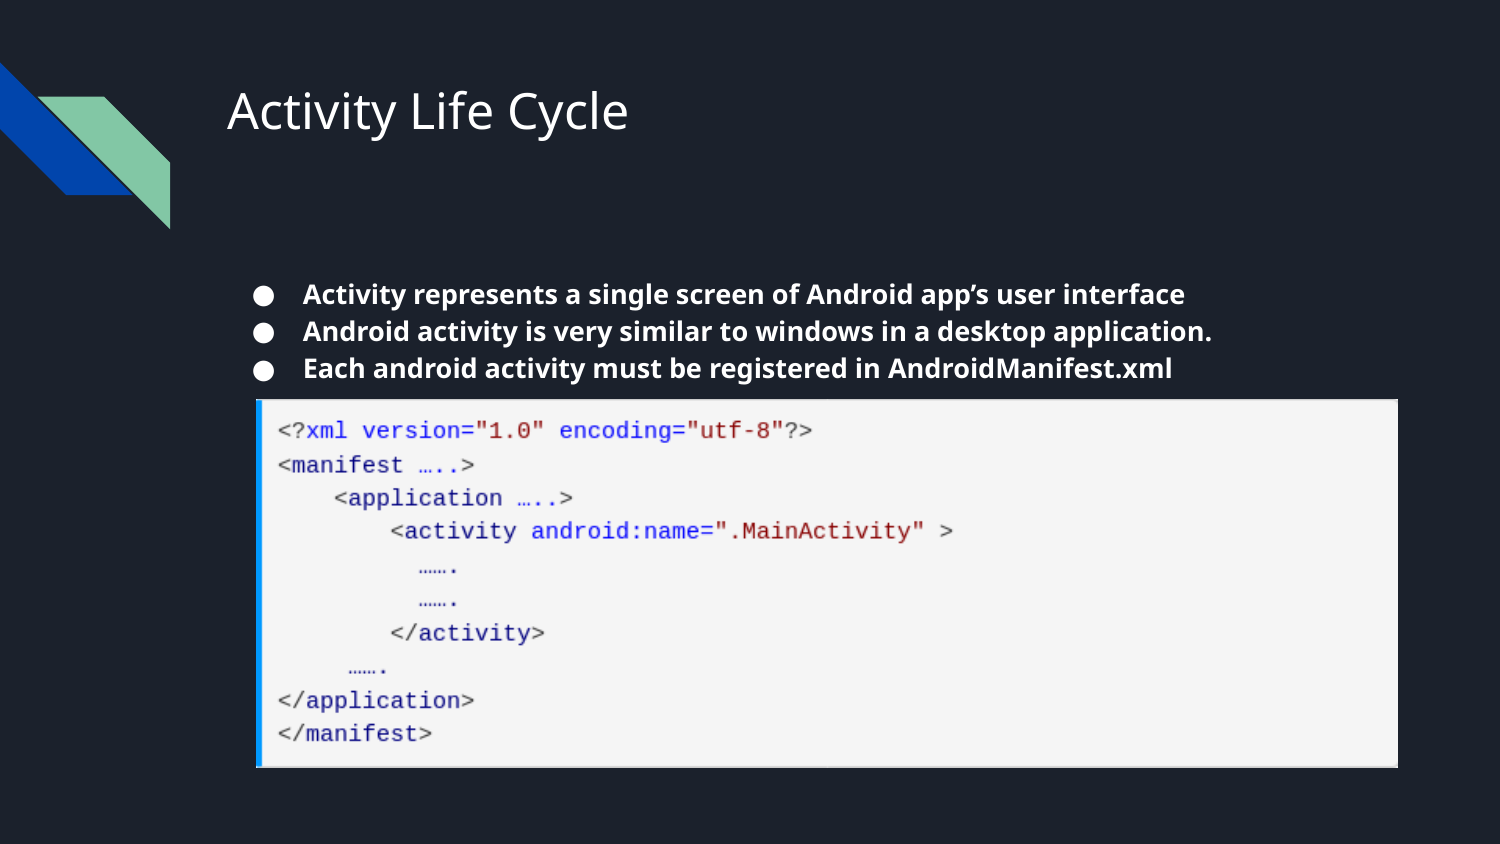

# Activity Life Cycle
Activity represents a single screen of Android app’s user interface
Android activity is very similar to windows in a desktop application.
Each android activity must be registered in AndroidManifest.xml